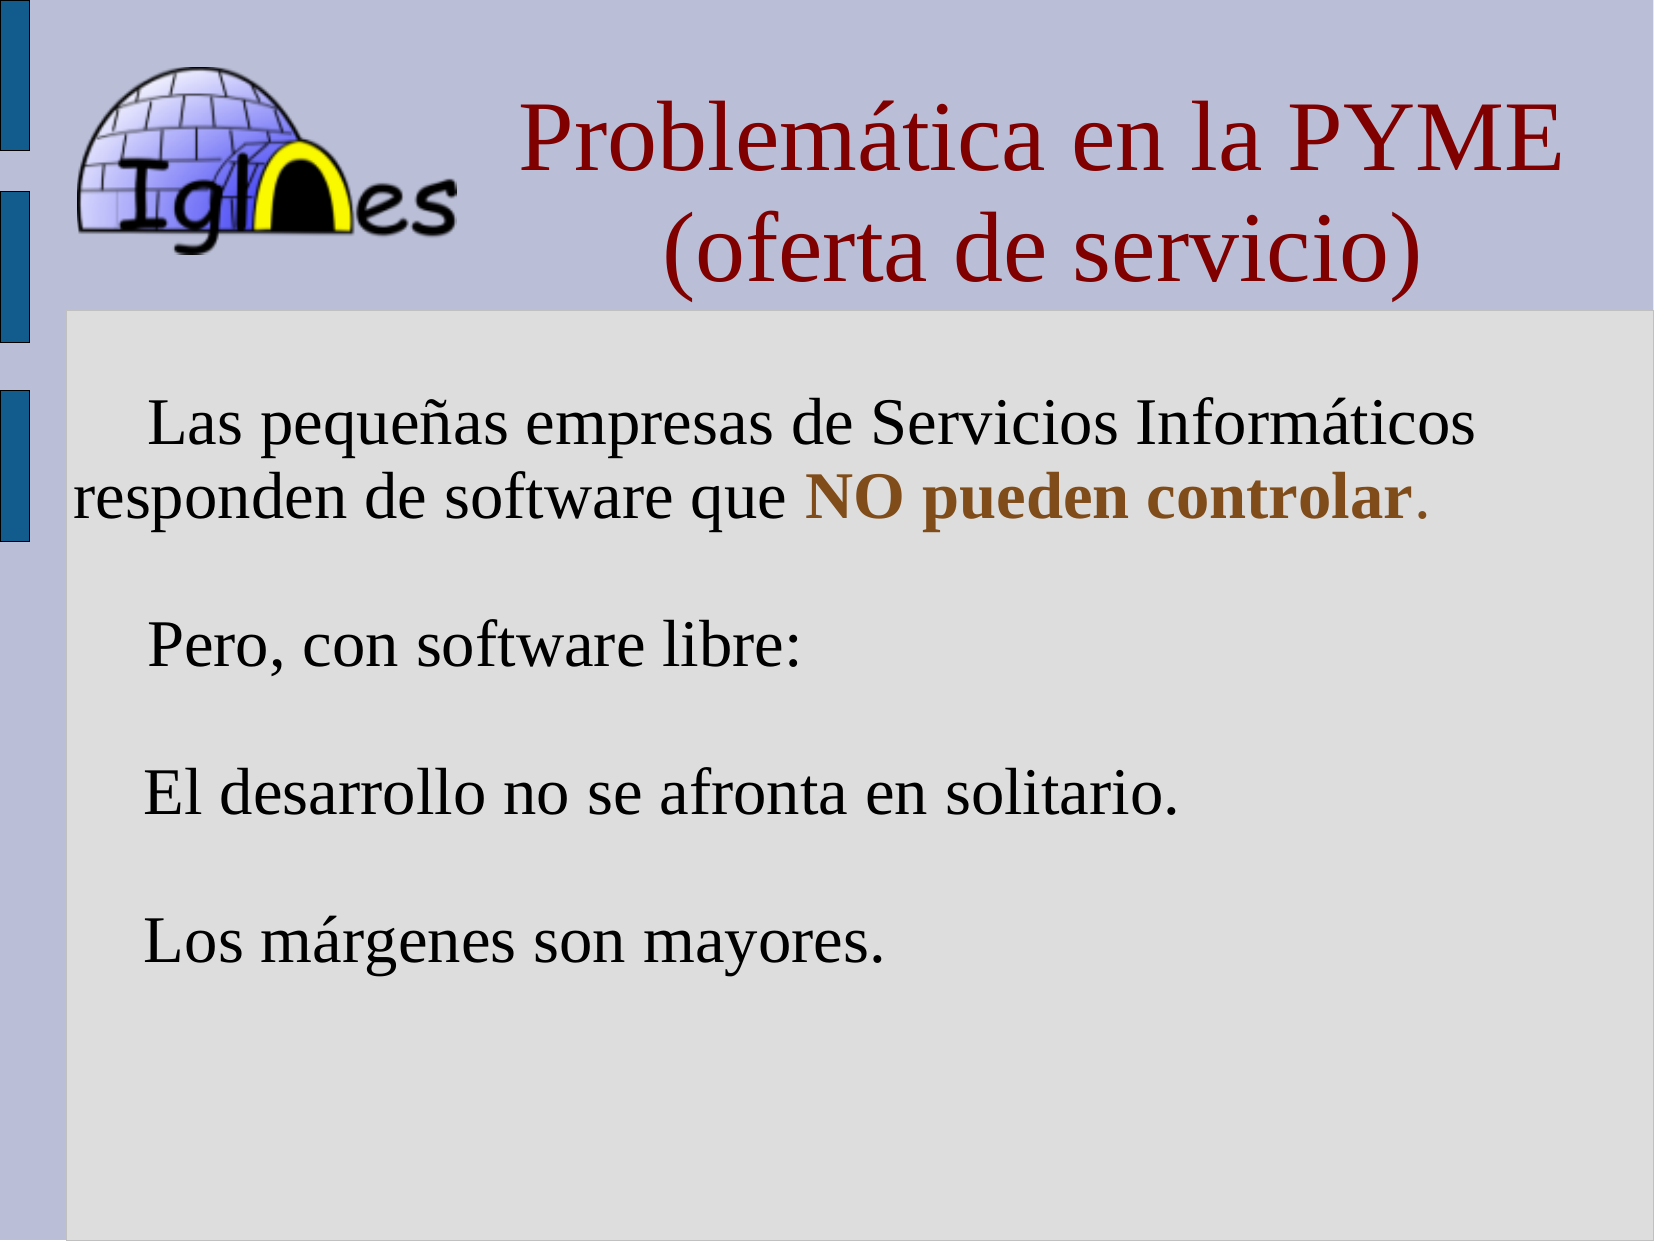

Problemática en la PYME
(oferta de servicio)
	Las pequeñas empresas de Servicios Informáticos responden de software que NO pueden controlar.
	Pero, con software libre:
El desarrollo no se afronta en solitario.
Los márgenes son mayores.